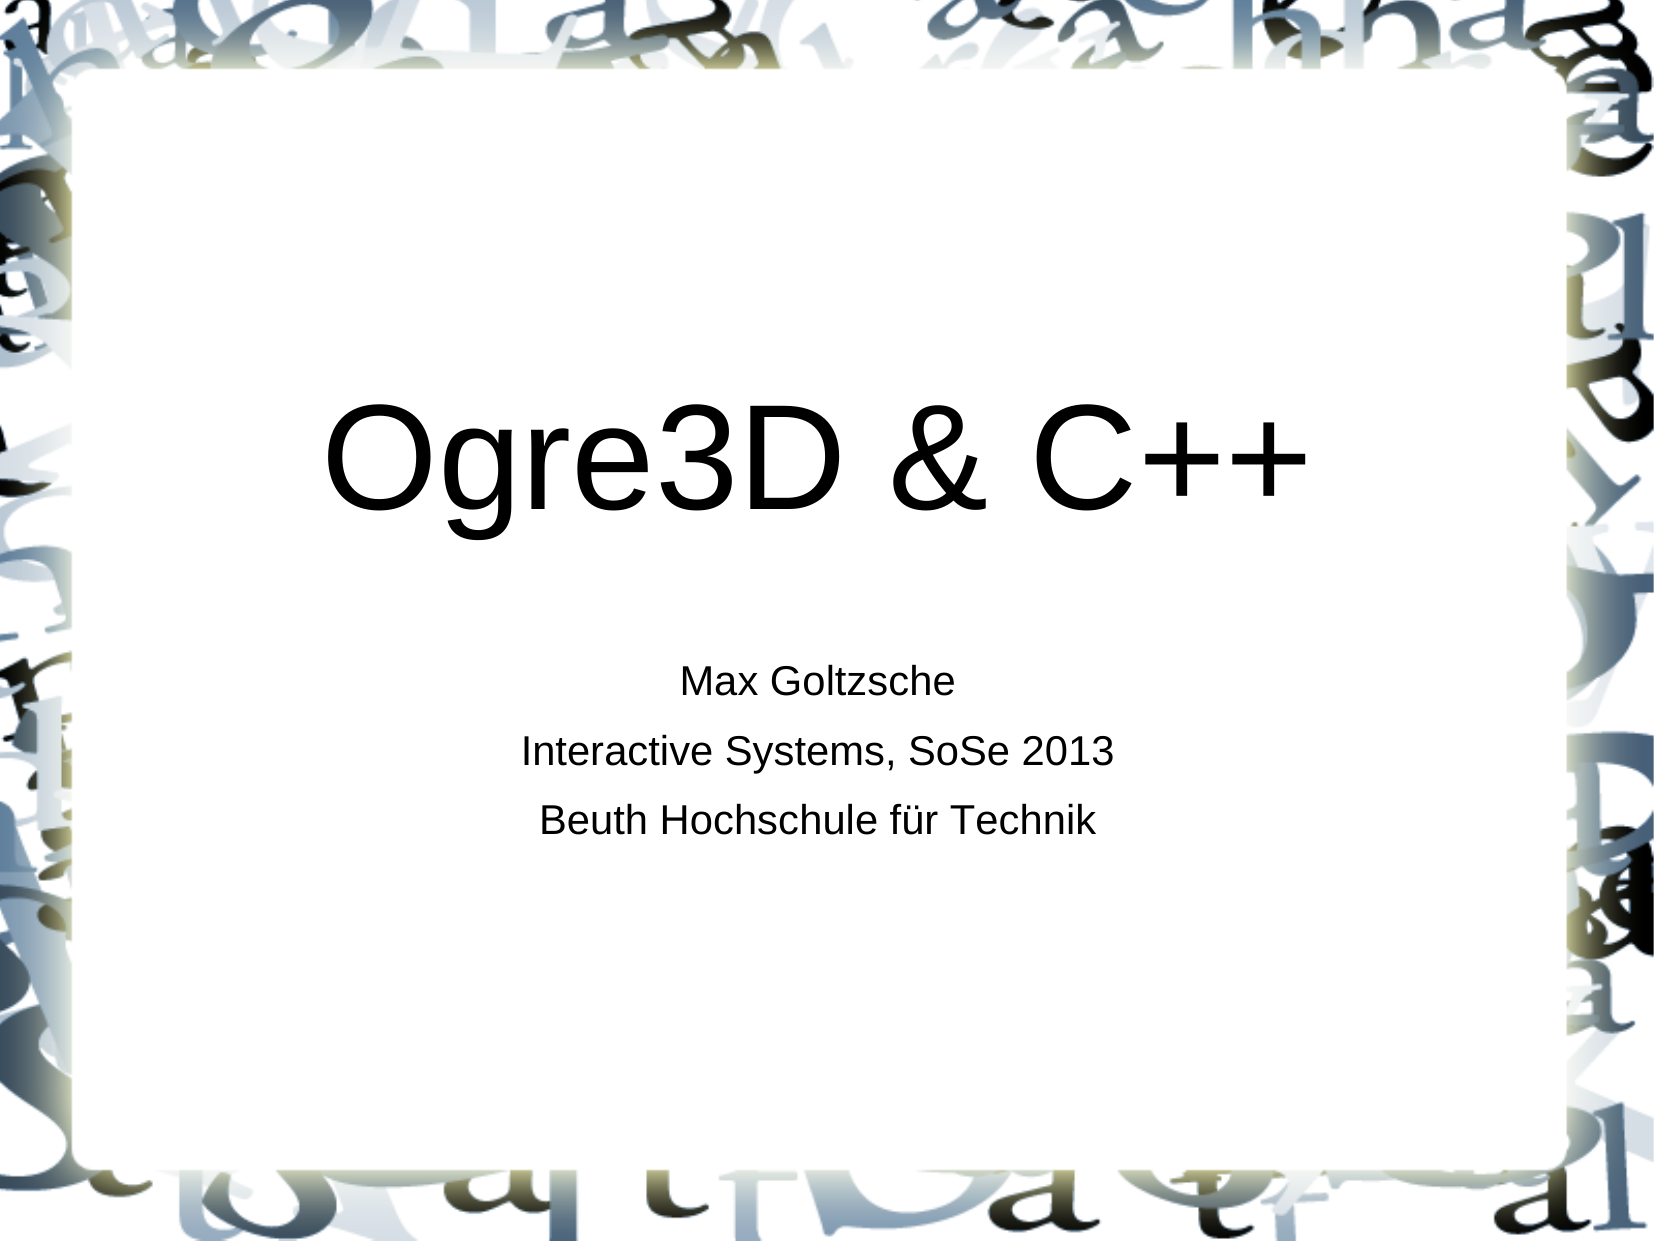

# Ogre3D & C++
Max Goltzsche
Interactive Systems, SoSe 2013
Beuth Hochschule für Technik